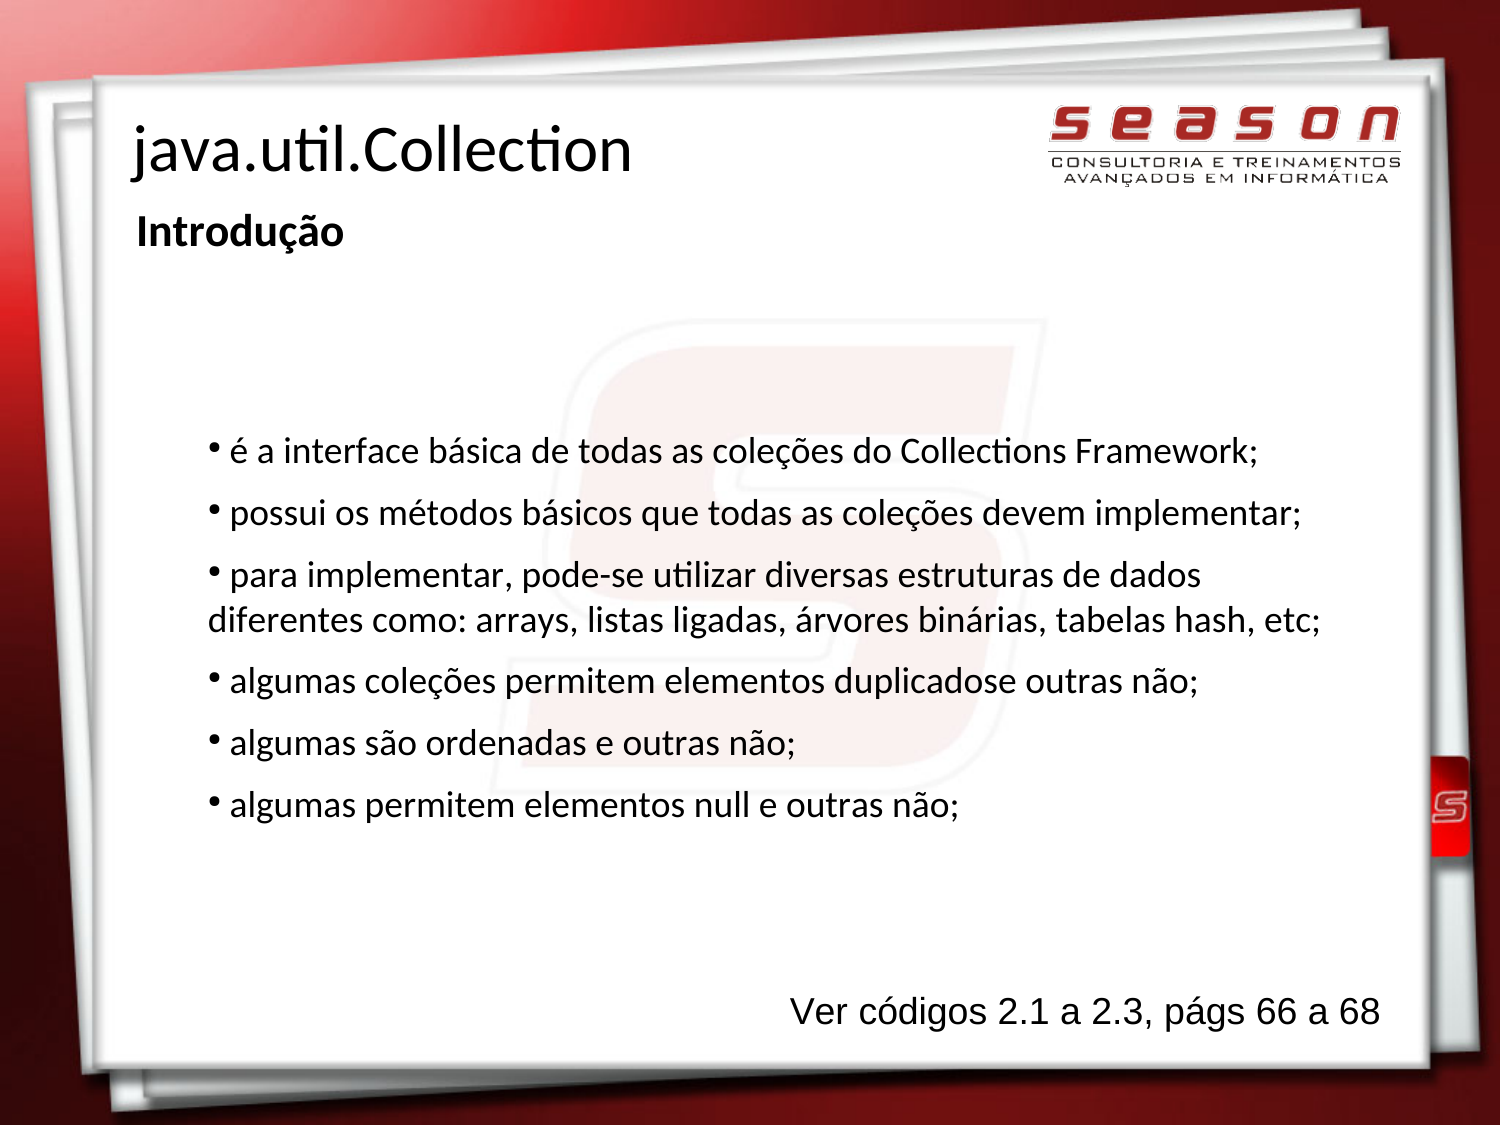

# java.util.Collection
Introdução
 é a interface básica de todas as coleções do Collections Framework;
 possui os métodos básicos que todas as coleções devem implementar;
 para implementar, pode-se utilizar diversas estruturas de dados diferentes como: arrays, listas ligadas, árvores binárias, tabelas hash, etc;
 algumas coleções permitem elementos duplicadose outras não;
 algumas são ordenadas e outras não;
 algumas permitem elementos null e outras não;
Ver códigos 2.1 a 2.3, págs 66 a 68